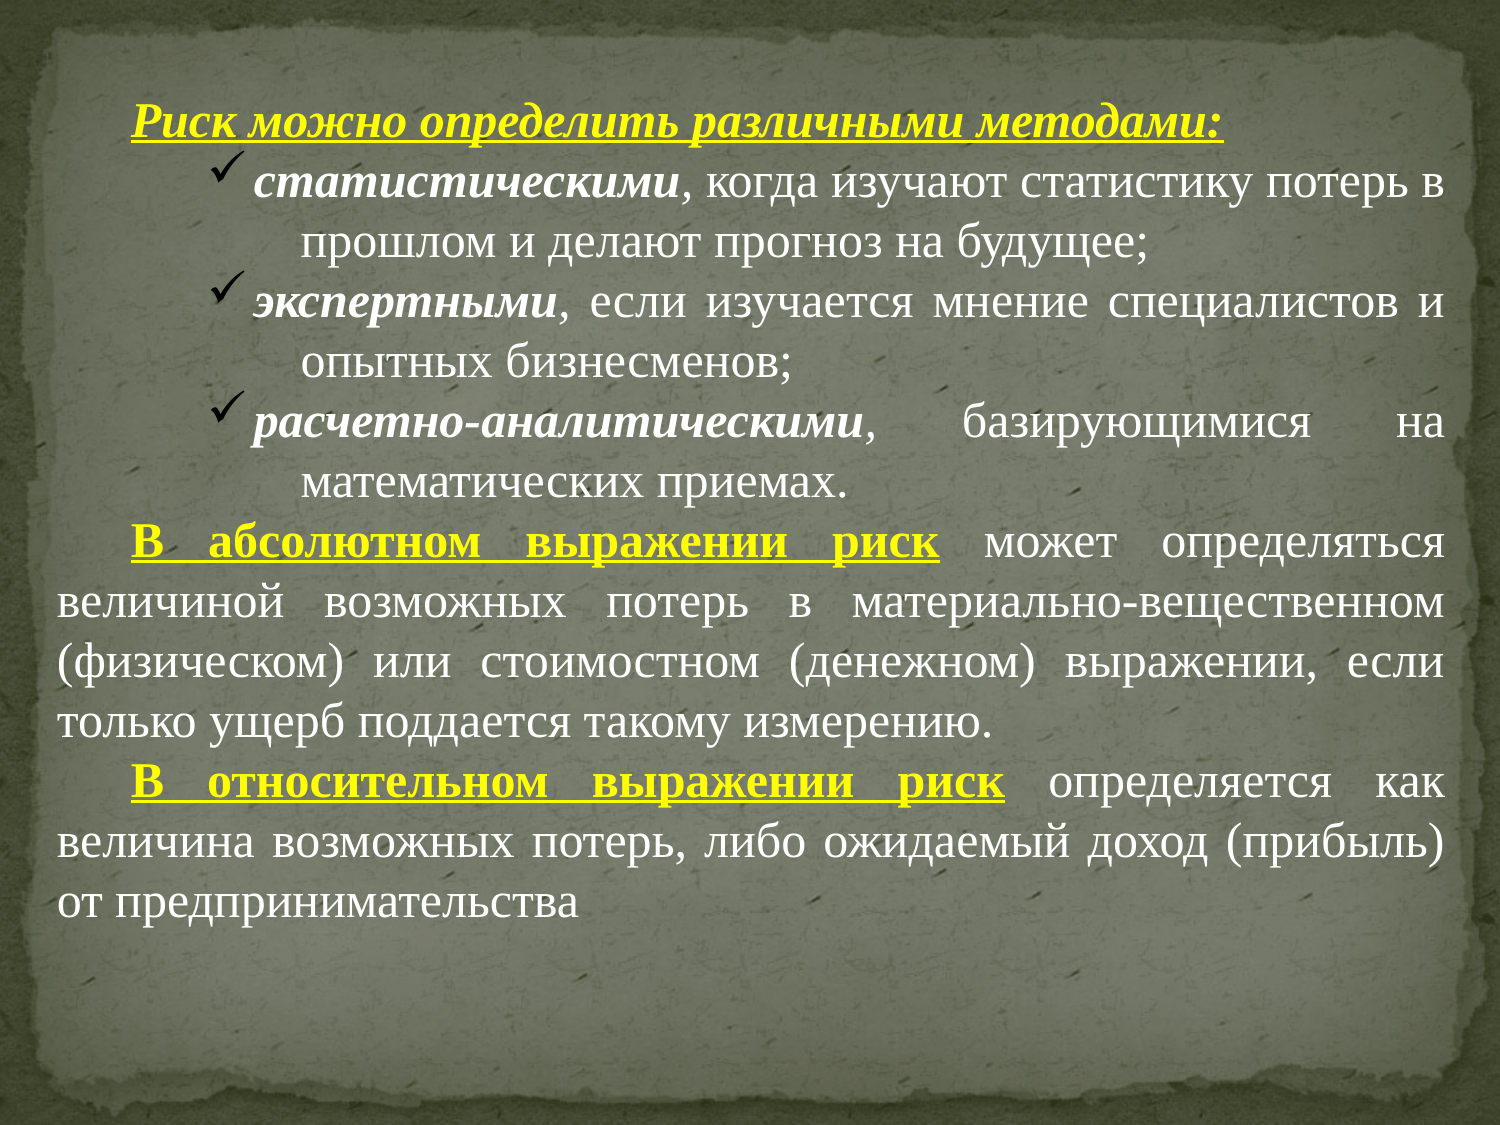

Риск можно определить различными методами:
статистическими, когда изучают статистику потерь в прошлом и делают прогноз на будущее;
экспертными, если изучается мнение специалистов и опытных бизнесменов;
расчетно-аналитическими, базирующимися на математических приемах.
В абсолютном выражении риск может определяться величиной возможных потерь в материально-вещественном (физическом) или стоимостном (денежном) выражении, если только ущерб поддается такому измерению.
В относительном выражении риск определяется как величина возможных потерь, либо ожидаемый доход (прибыль) от предпринимательства